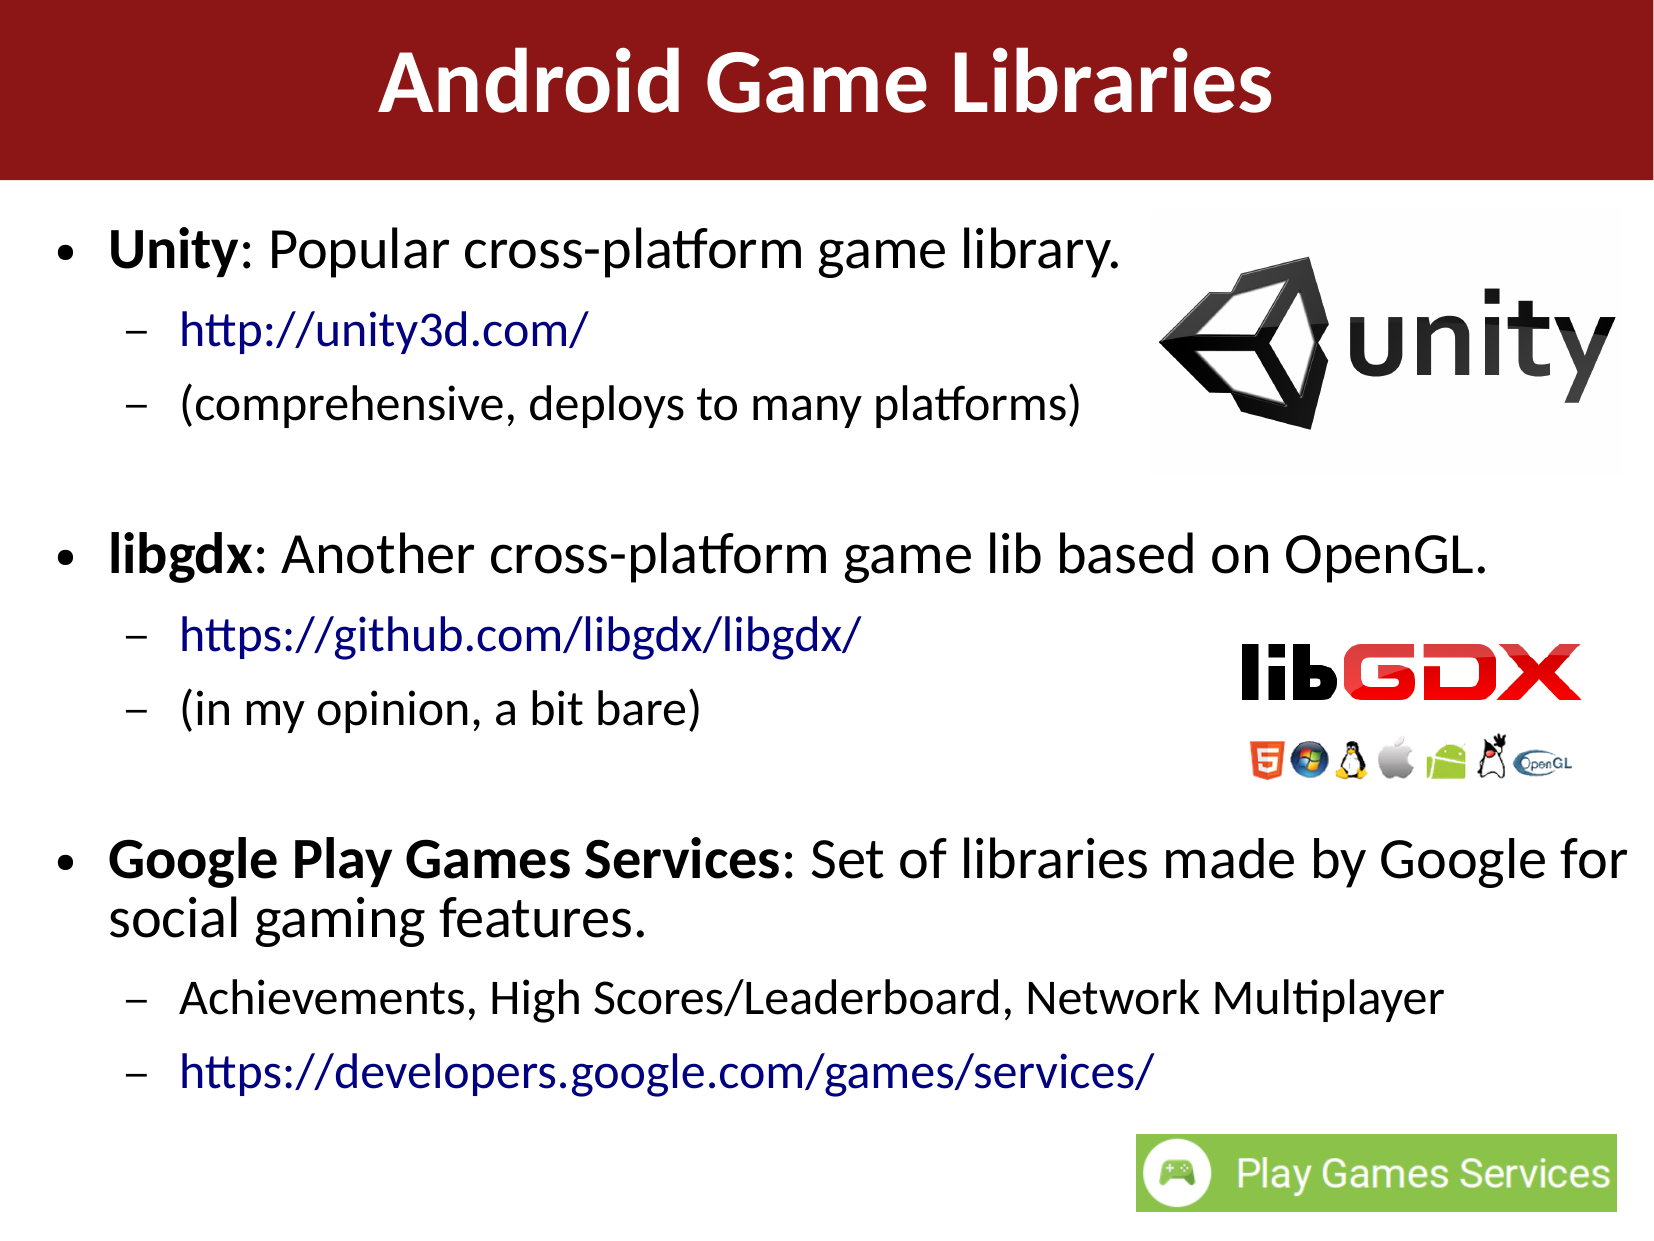

# Android Game Libraries
Unity: Popular cross-platform game library.
http://unity3d.com/
(comprehensive, deploys to many platforms)
libgdx: Another cross-platform game lib based on OpenGL.
https://github.com/libgdx/libgdx/
(in my opinion, a bit bare)
Google Play Games Services: Set of libraries made by Google for social gaming features.
Achievements, High Scores/Leaderboard, Network Multiplayer
https://developers.google.com/games/services/